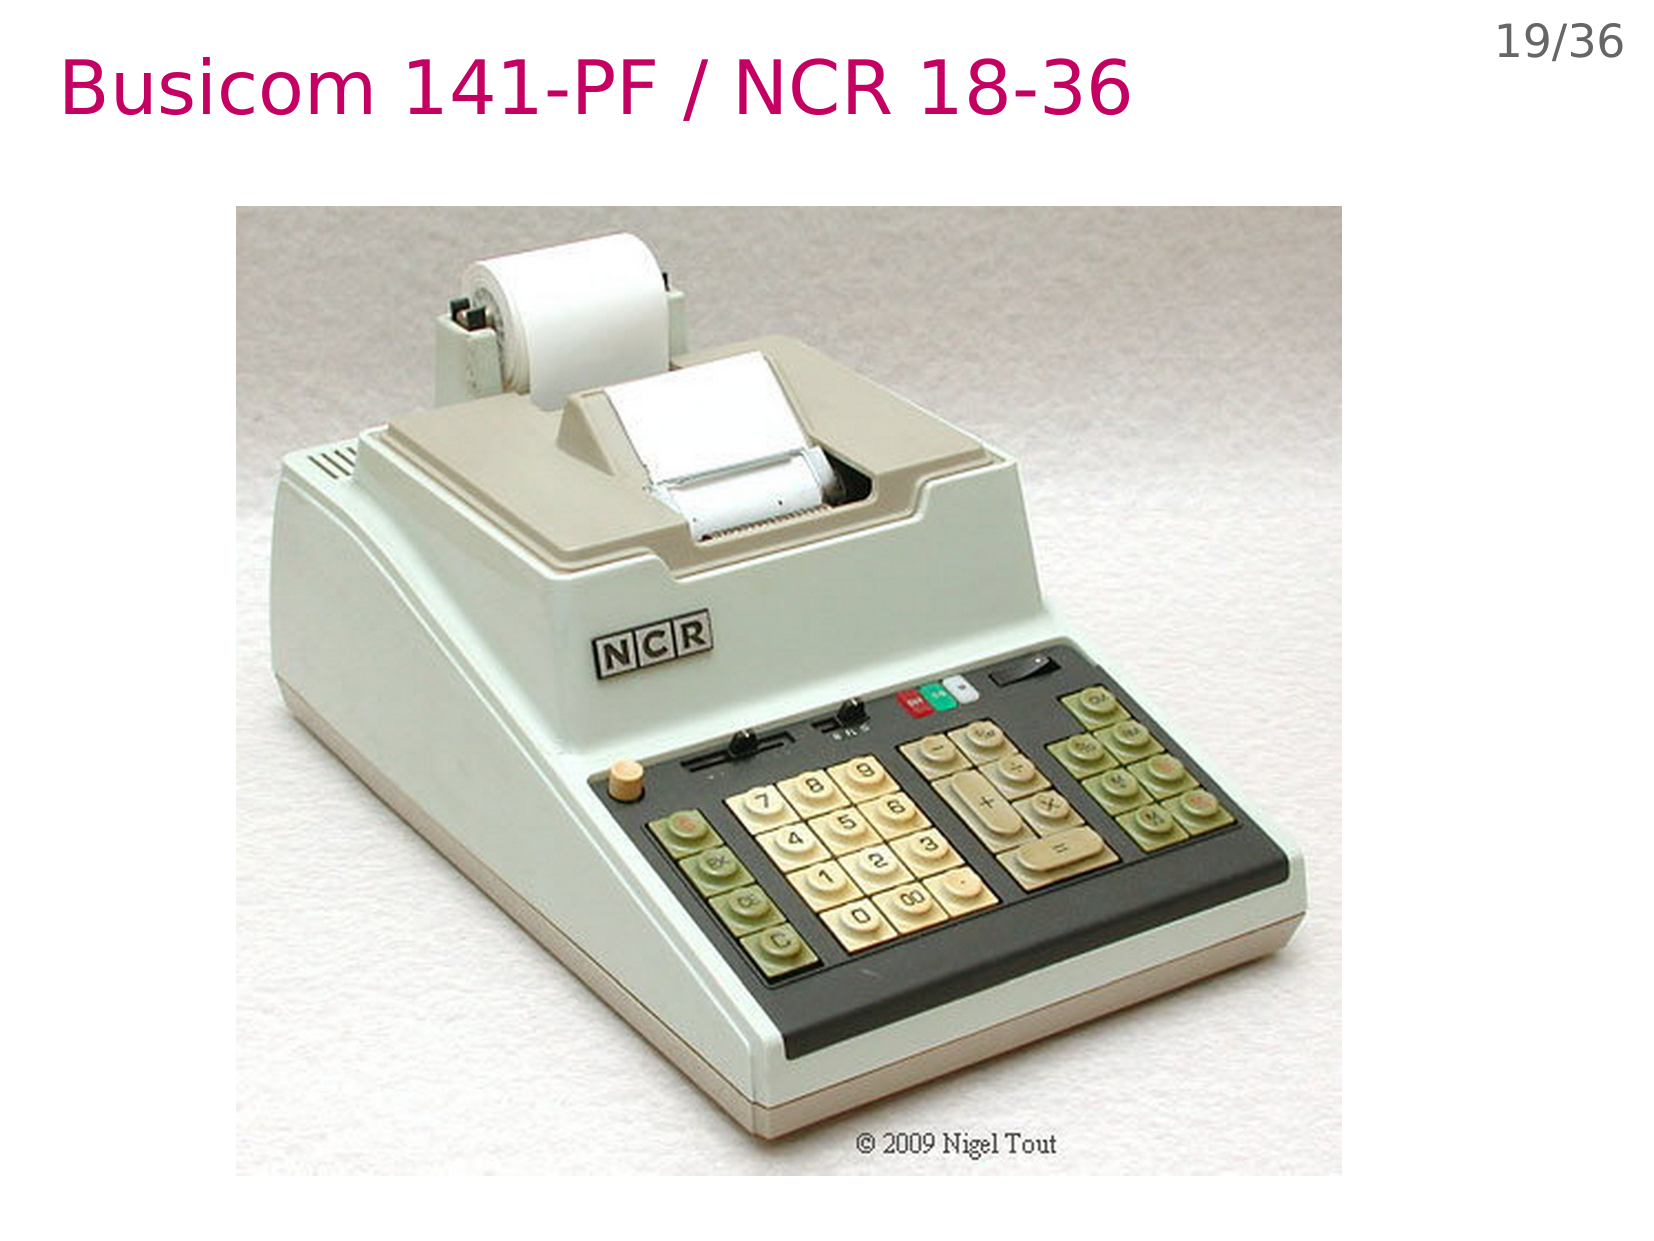

19
# Busicom 141-PF / NCR 18-36